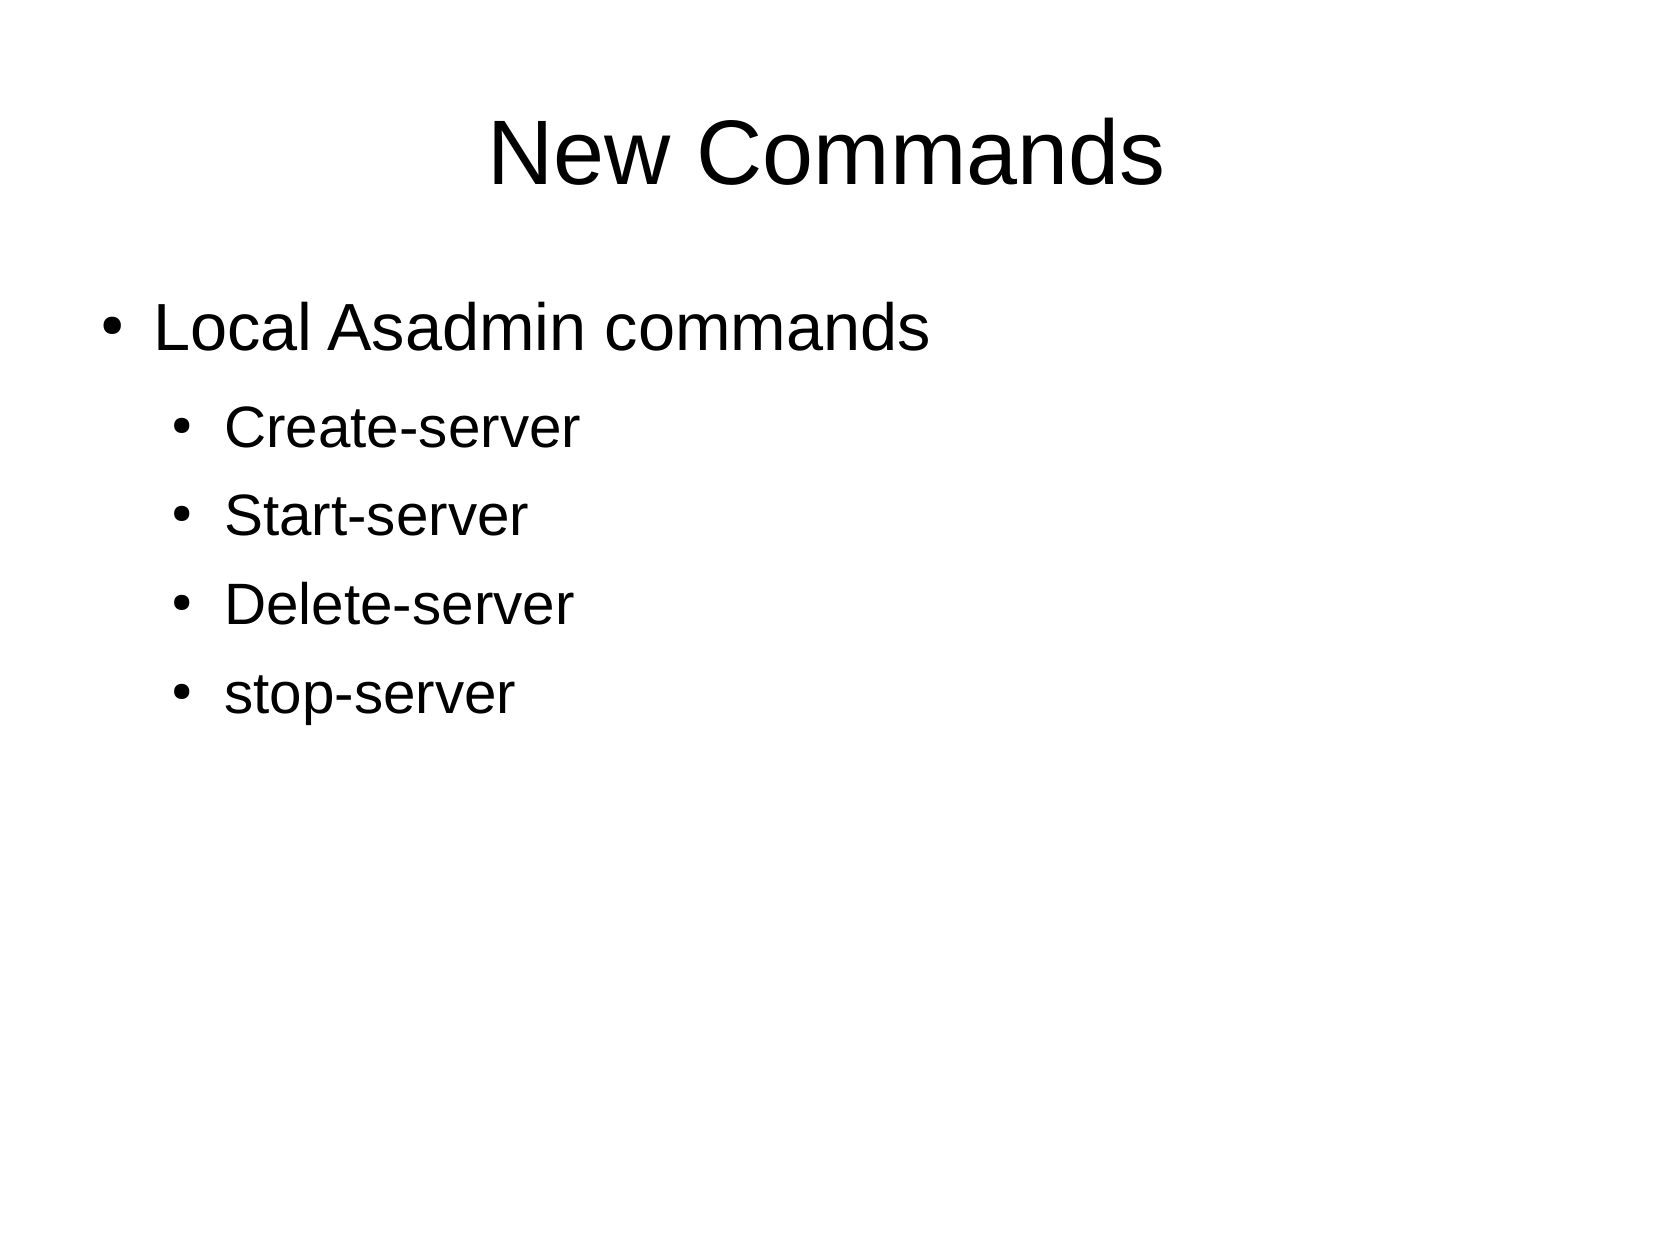

# New Commands
Local Asadmin commands
Create-server
Start-server
Delete-server
stop-server